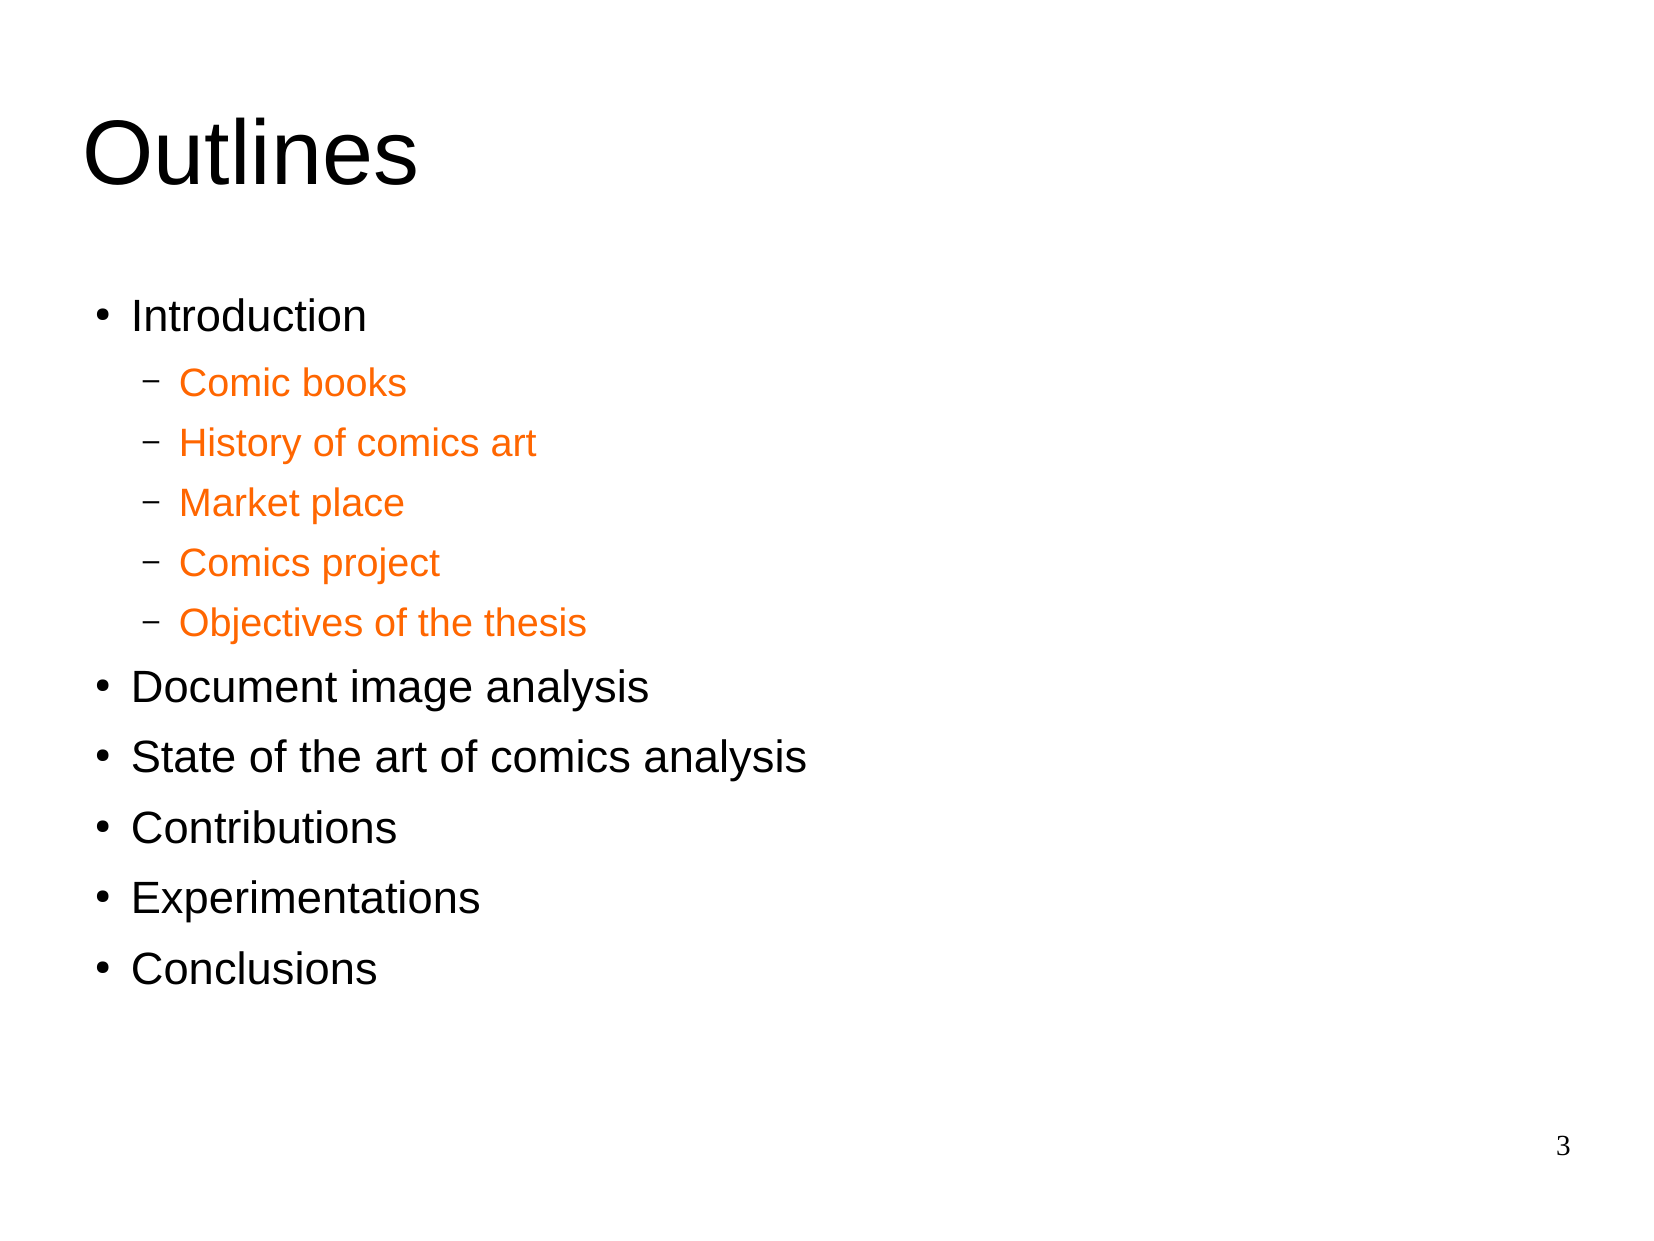

# Outlines
Introduction
Comic books
History of comics art
Market place
Comics project
Objectives of the thesis
Document image analysis
State of the art of comics analysis
Contributions
Experimentations
Conclusions
3